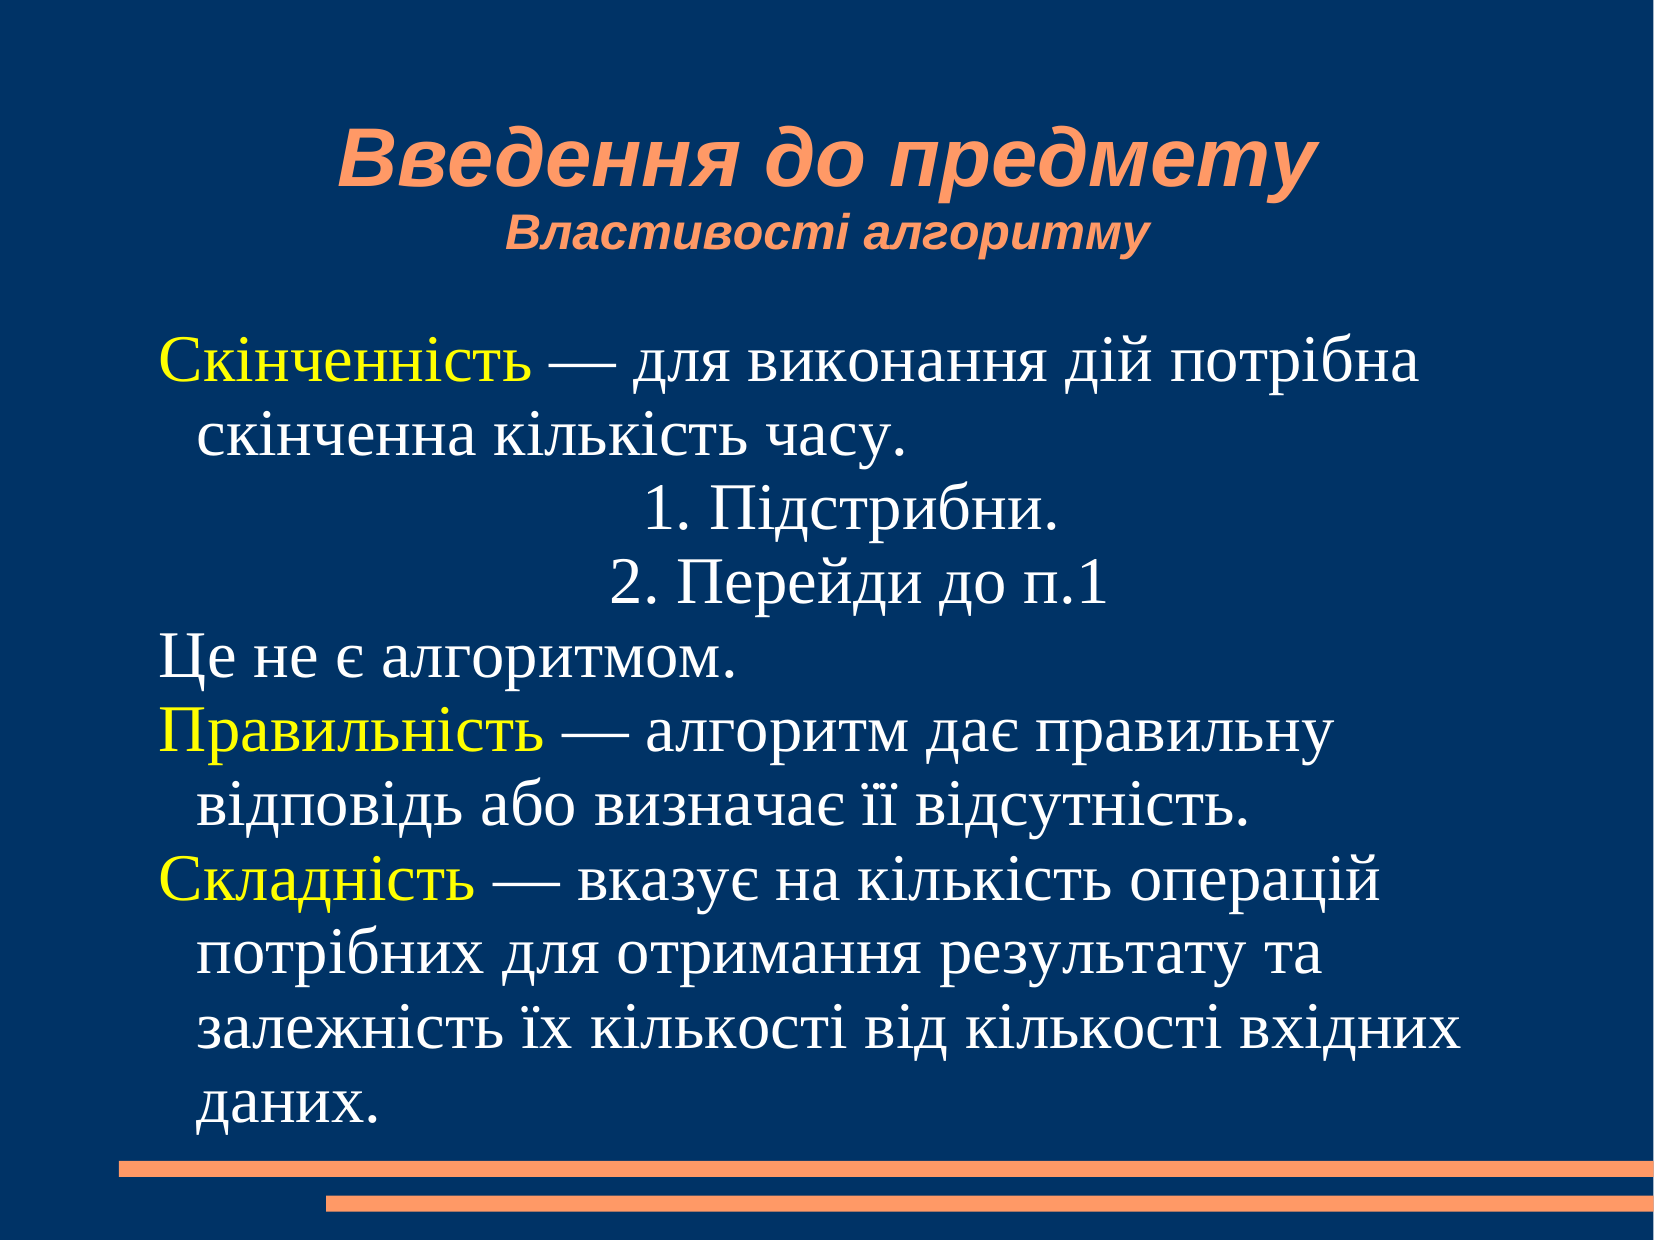

# Введення до предмету Властивості алгоритму
Скінченність — для виконання дій потрібна скінченна кількість часу.
1. Підстрибни.
2. Перейди до п.1
Це не є алгоритмом.
Правильність — алгоритм дає правильну відповідь або визначає її відсутність.
Складність — вказує на кількість операцій потрібних для отримання результату та залежність їх кількості від кількості вхідних даних.